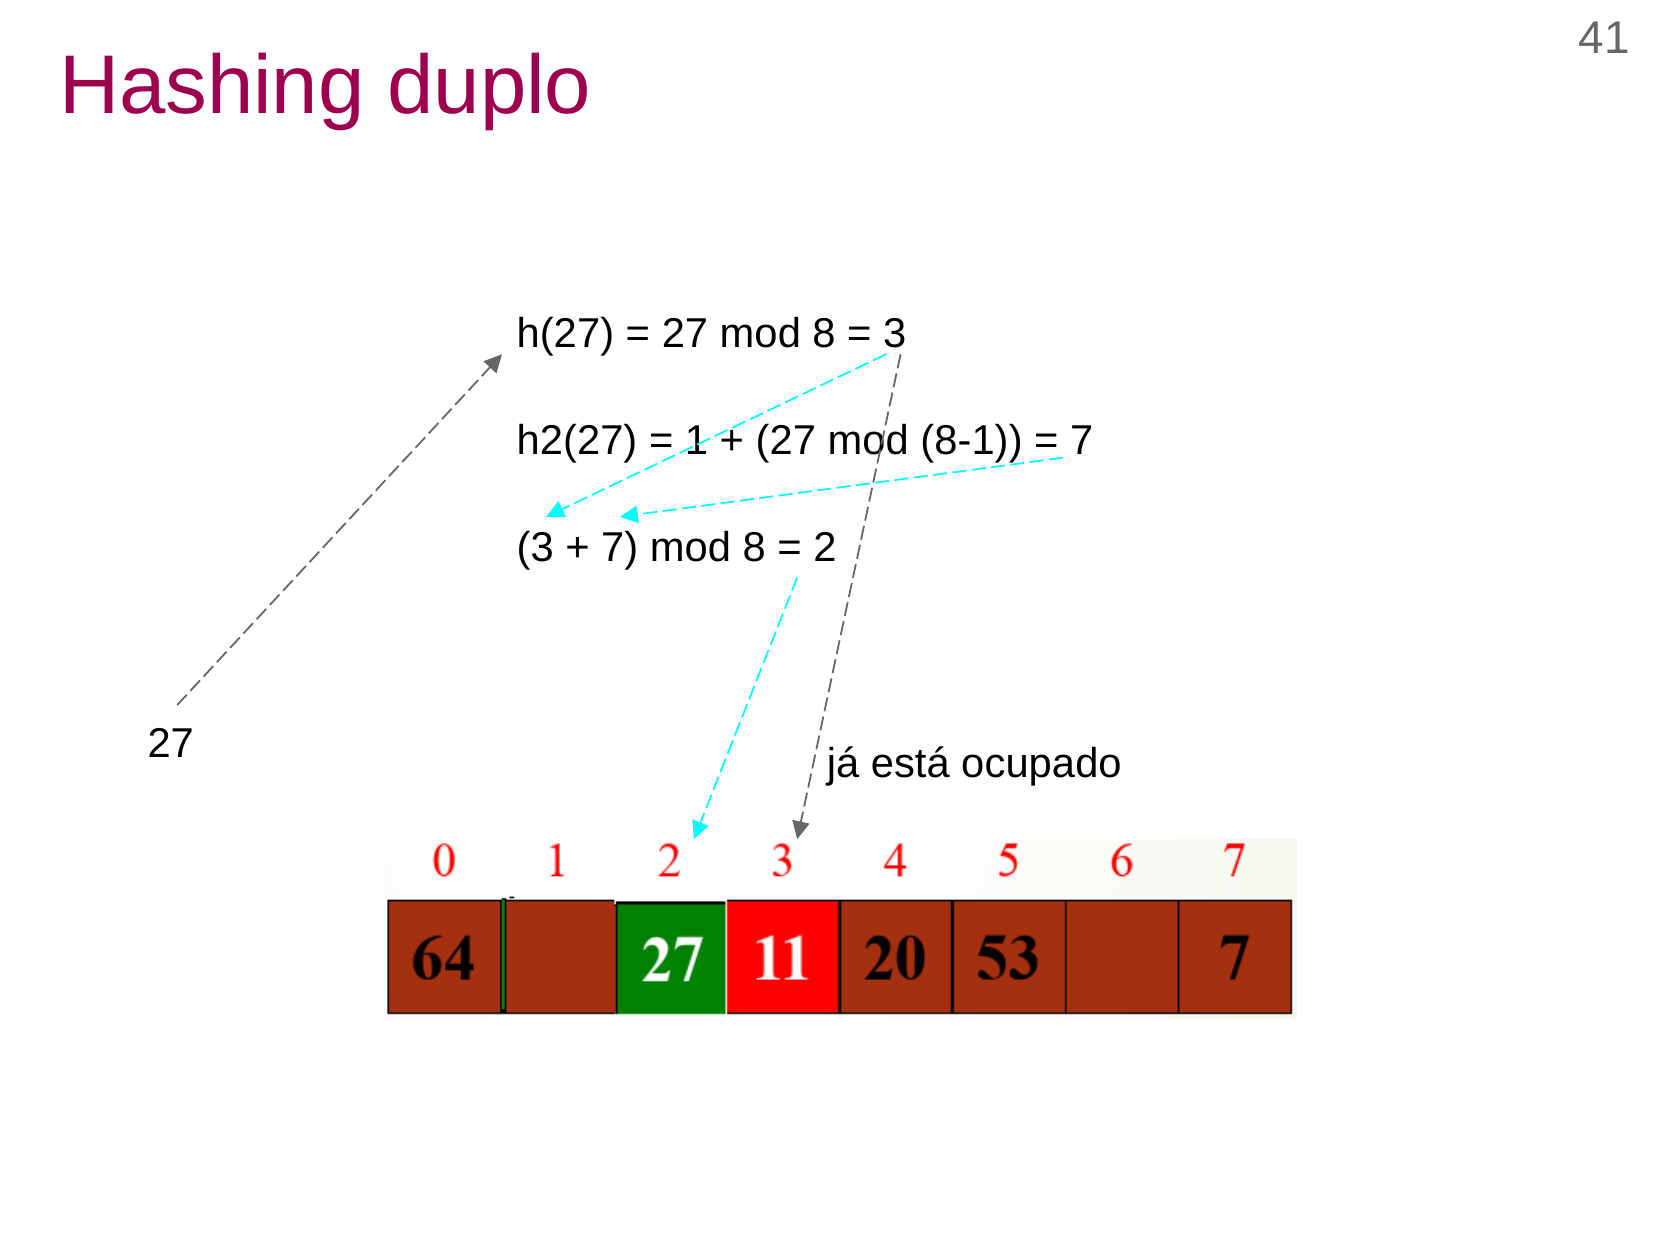

41
# Hashing duplo
h(27) = 27 mod 8 = 3
h2(27) = 1 + (27 mod (8-1)) = 7
(3 + 7) mod 8 = 2
27
já está ocupado